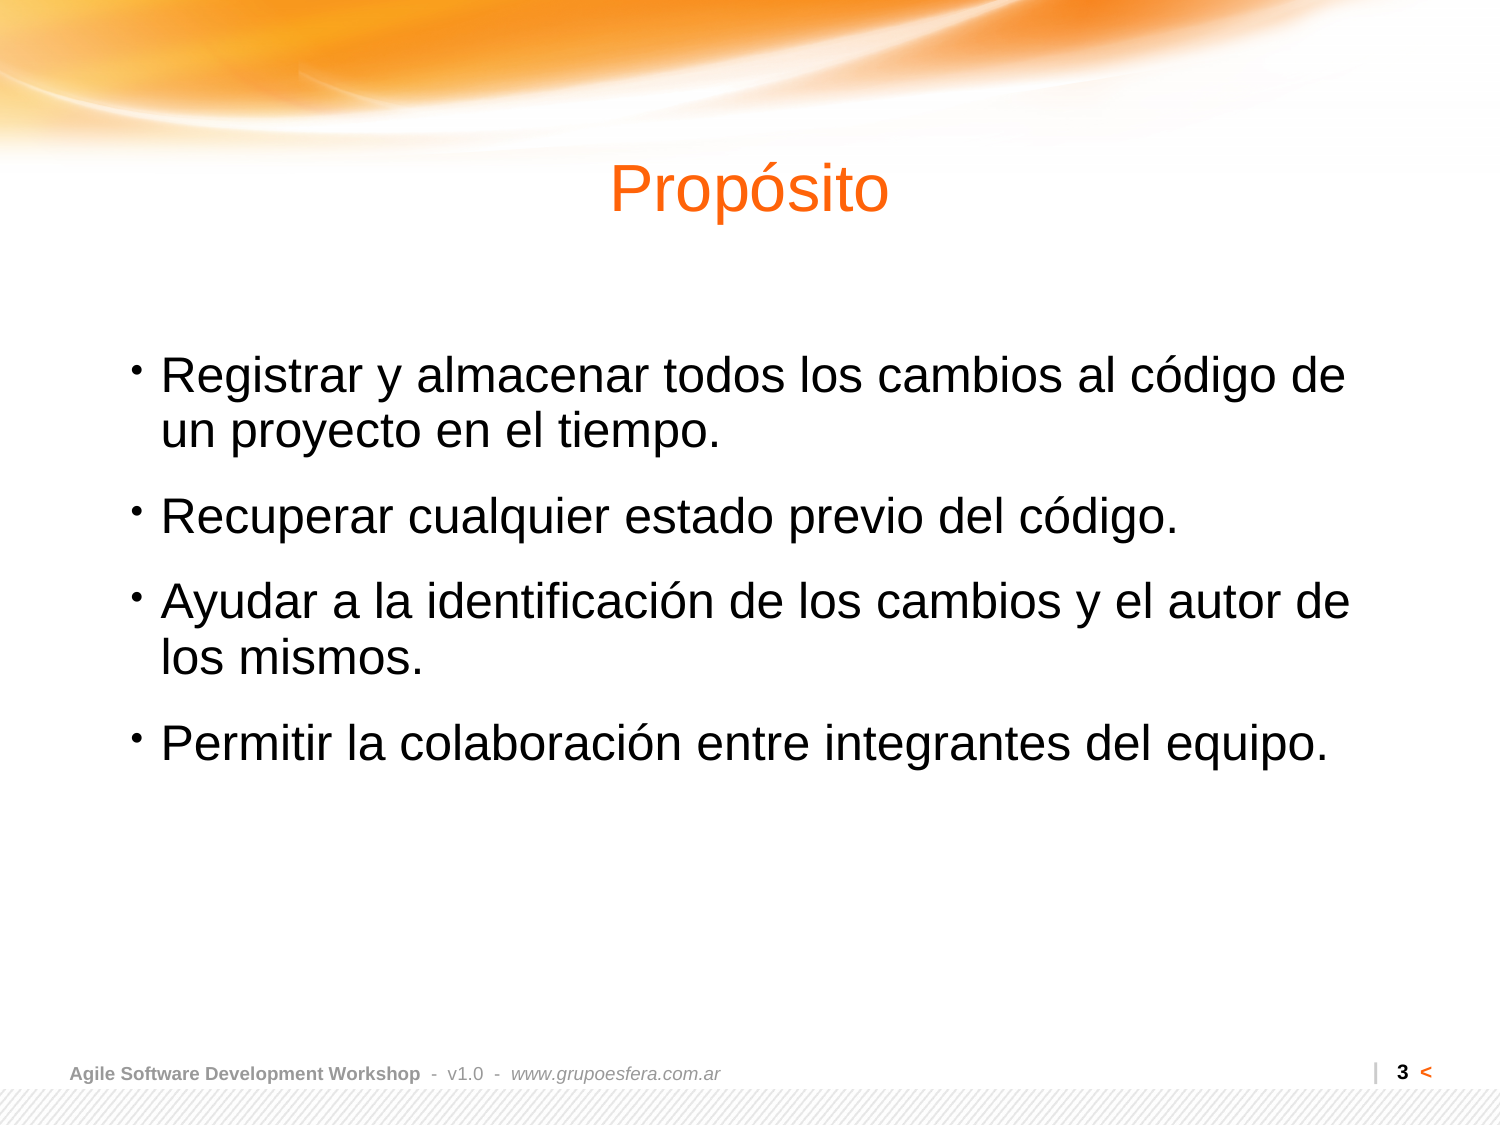

# Propósito
Registrar y almacenar todos los cambios al código de un proyecto en el tiempo.
Recuperar cualquier estado previo del código.
Ayudar a la identificación de los cambios y el autor de los mismos.
Permitir la colaboración entre integrantes del equipo.